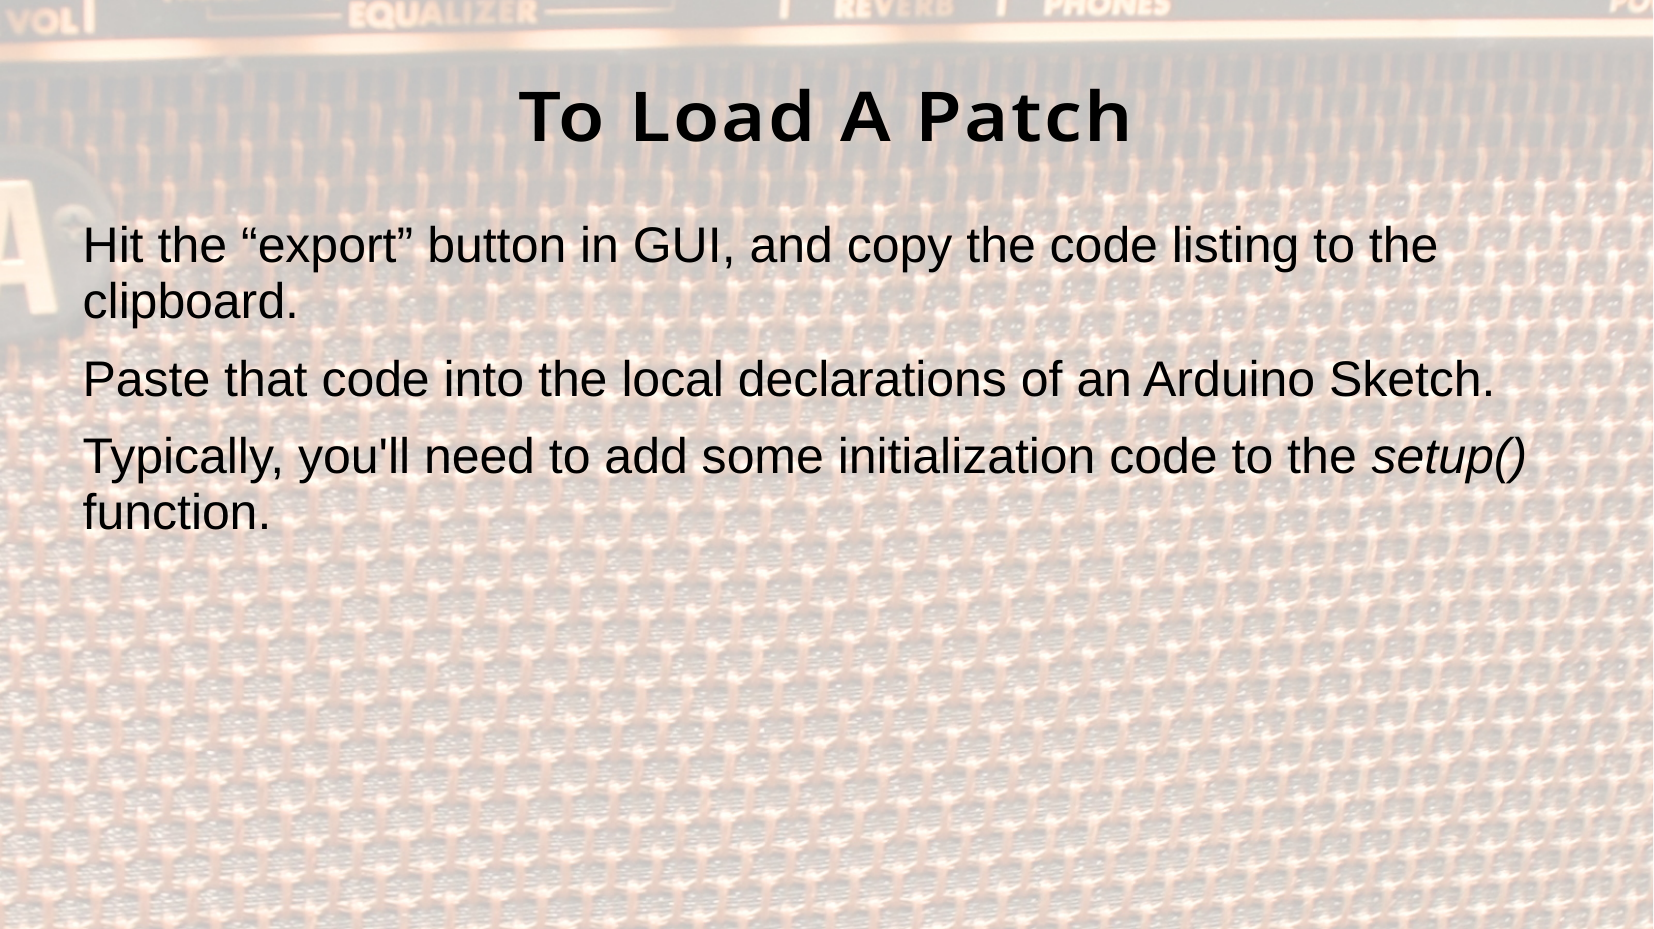

# To Load A Patch
Hit the “export” button in GUI, and copy the code listing to the clipboard.
Paste that code into the local declarations of an Arduino Sketch.
Typically, you'll need to add some initialization code to the setup() function.